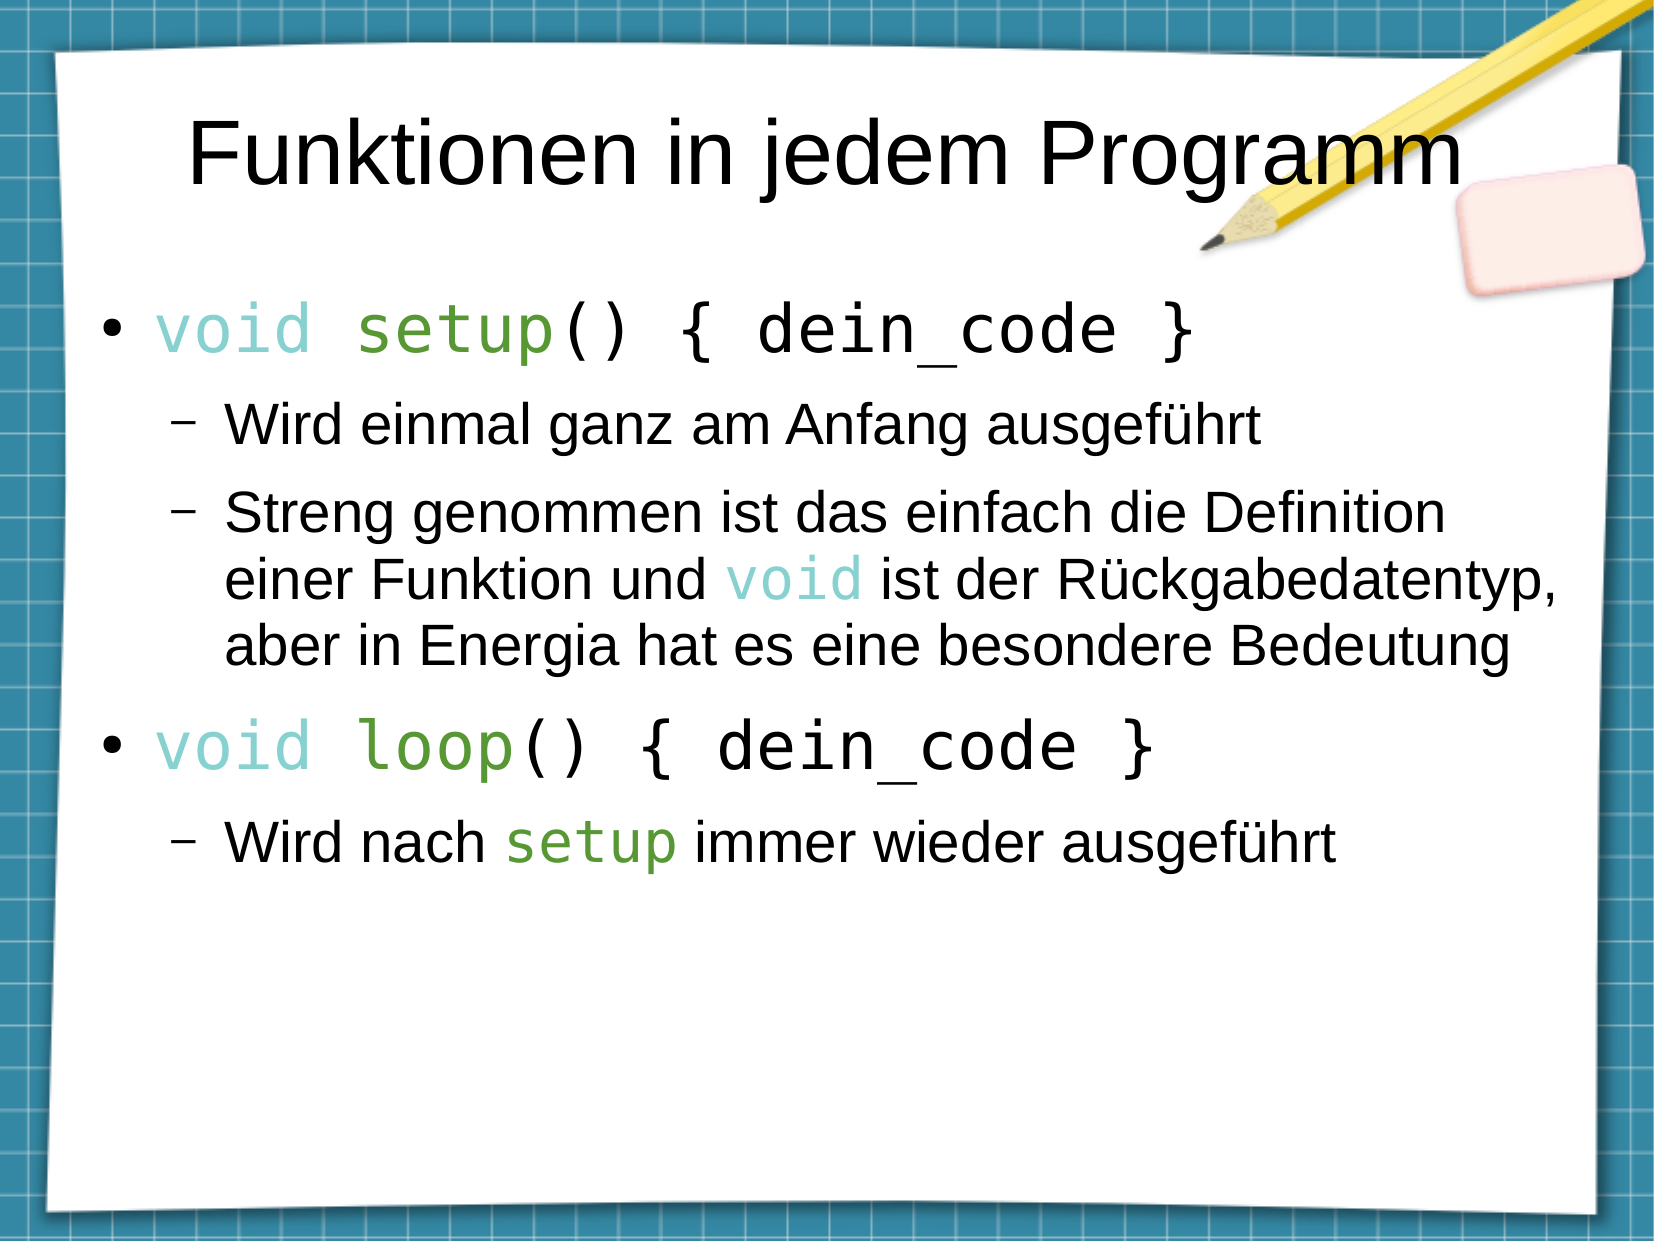

# Funktionen in jedem Programm
void setup() { dein_code }
Wird einmal ganz am Anfang ausgeführt
Streng genommen ist das einfach die Definition einer Funktion und void ist der Rückgabedatentyp,
aber in Energia hat es eine besondere Bedeutung
void loop() { dein_code }
Wird nach setup immer wieder ausgeführt